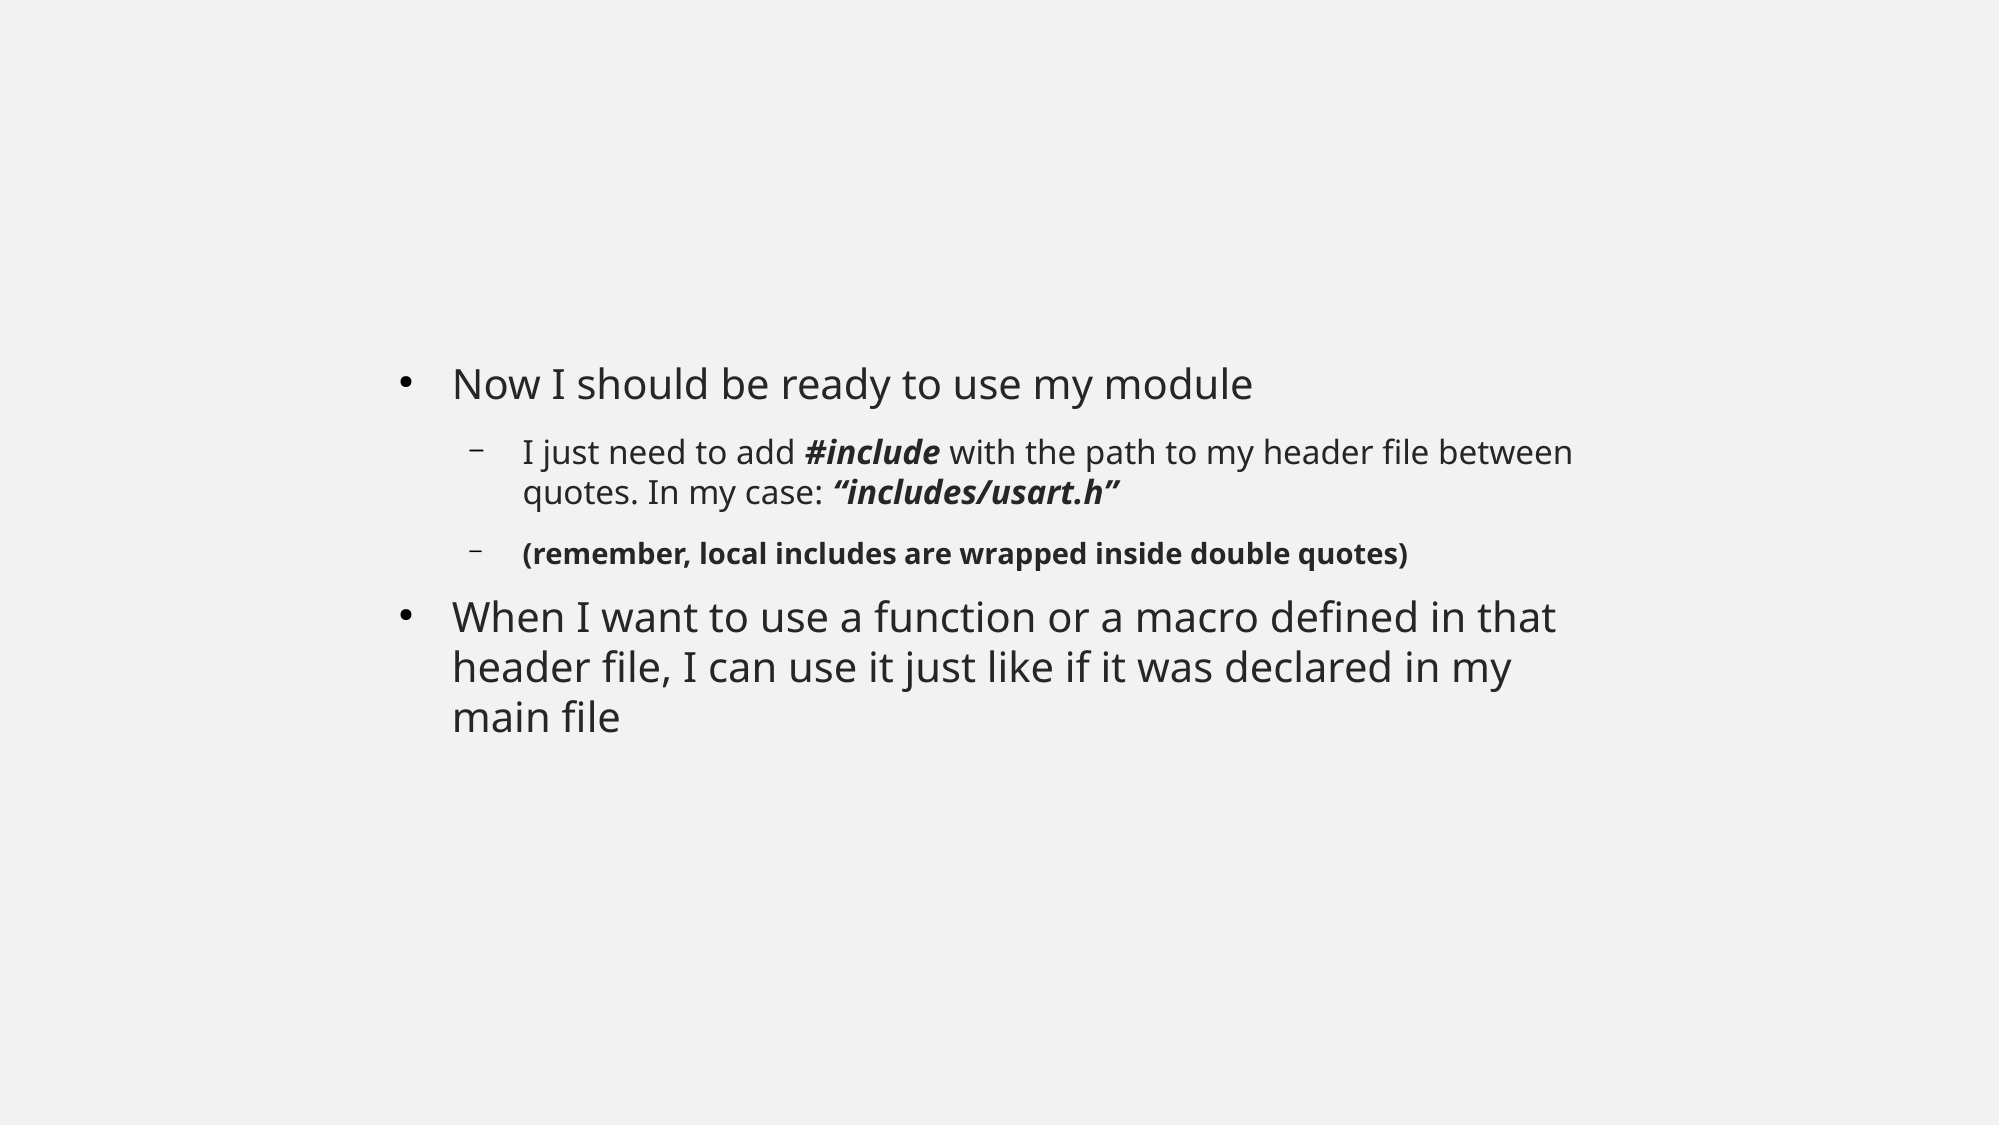

# Now I should be ready to use my module
I just need to add #include with the path to my header file between quotes. In my case: “includes/usart.h”
(remember, local includes are wrapped inside double quotes)
When I want to use a function or a macro defined in that header file, I can use it just like if it was declared in my main file